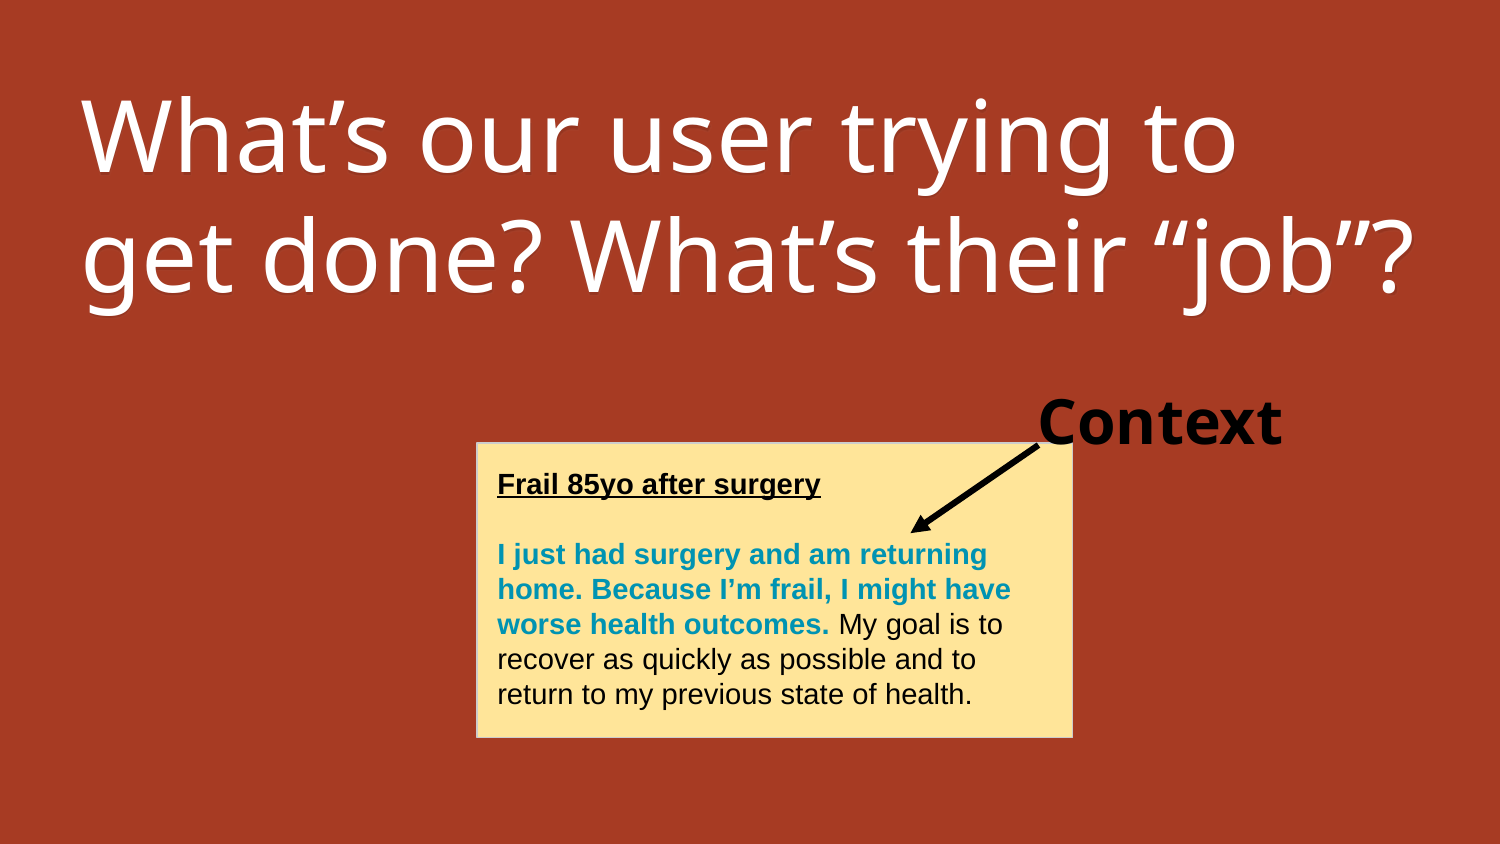

What’s our user trying to get done? What’s their “job”?
Context
Frail 85yo after surgery
I just had surgery and am returning home. Because I’m frail, I might have worse health outcomes. My goal is to recover as quickly as possible and to return to my previous state of health.